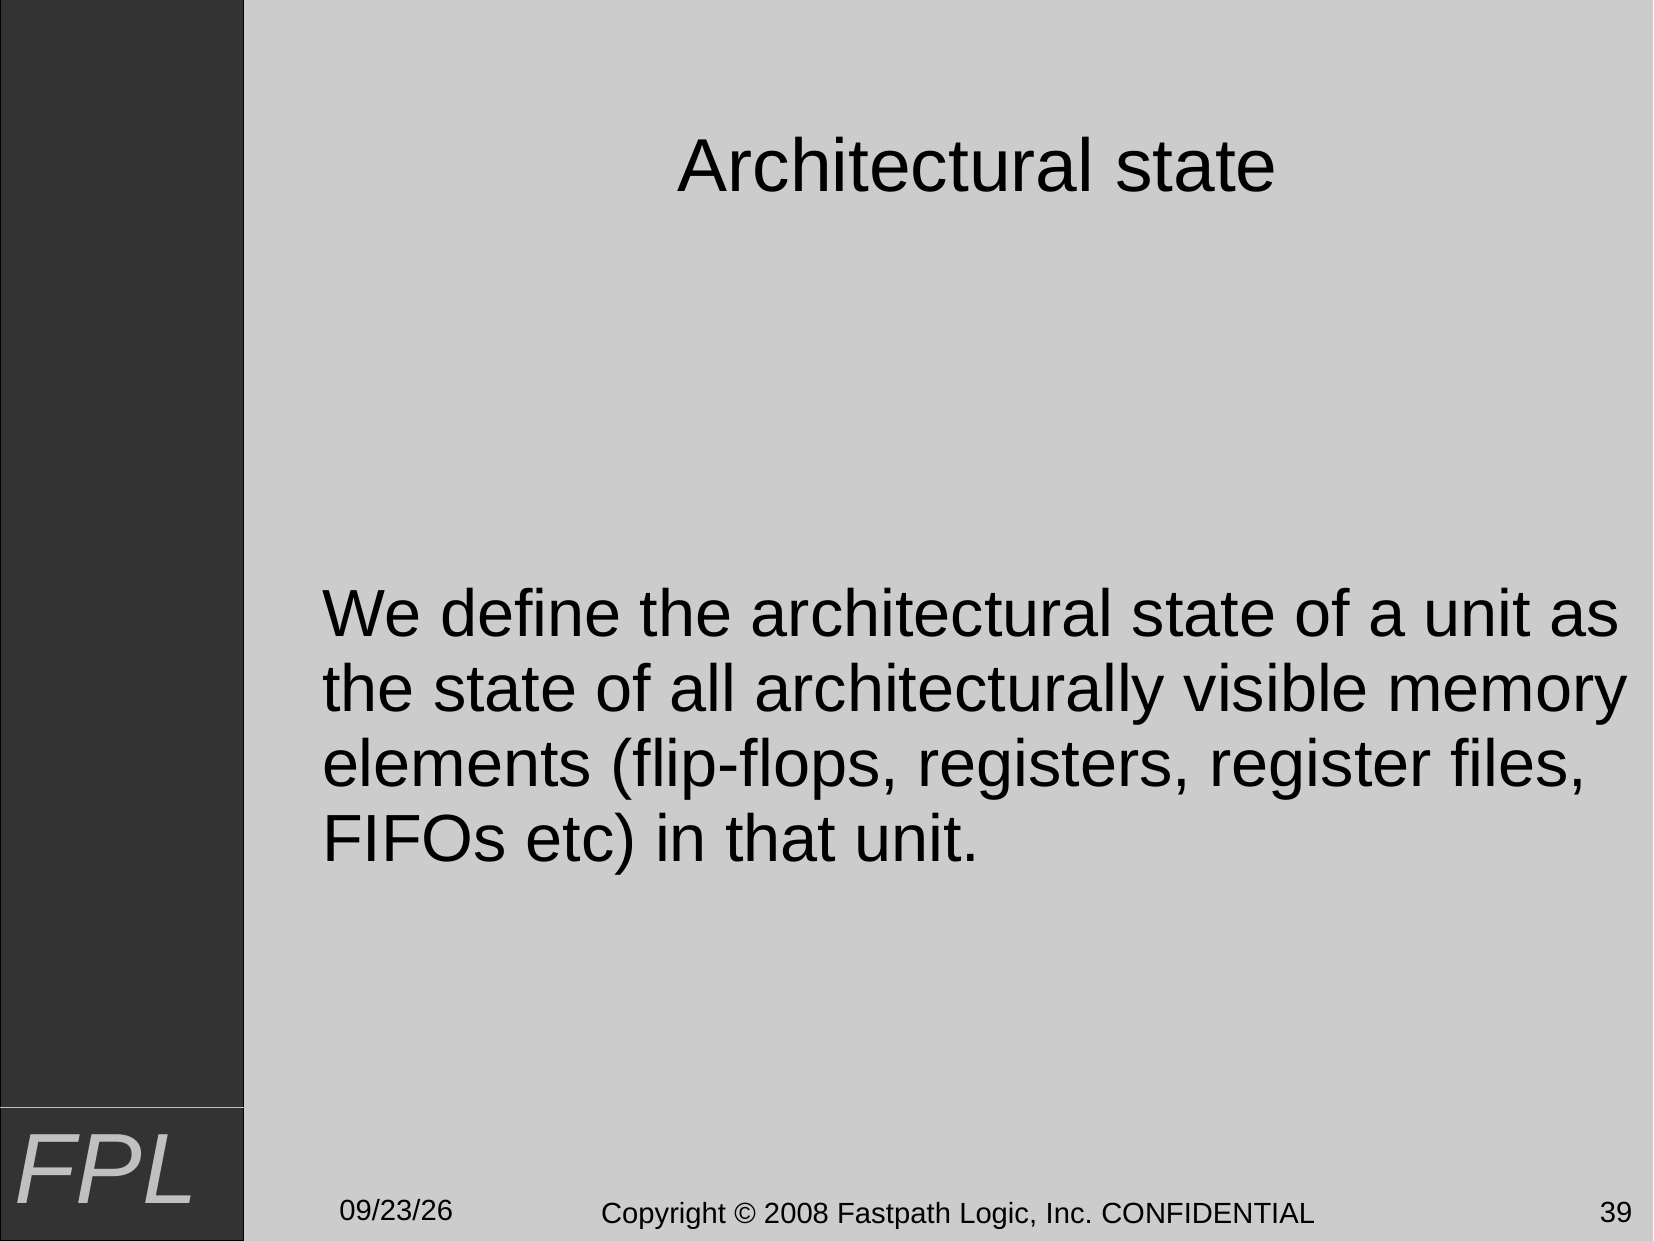

# Architectural state
We define the architectural state of a unit as the state of all architecturally visible memory elements (flip-flops, registers, register files, FIFOs etc) in that unit.
39
© 2008 FASTPATH LOGIC INC.